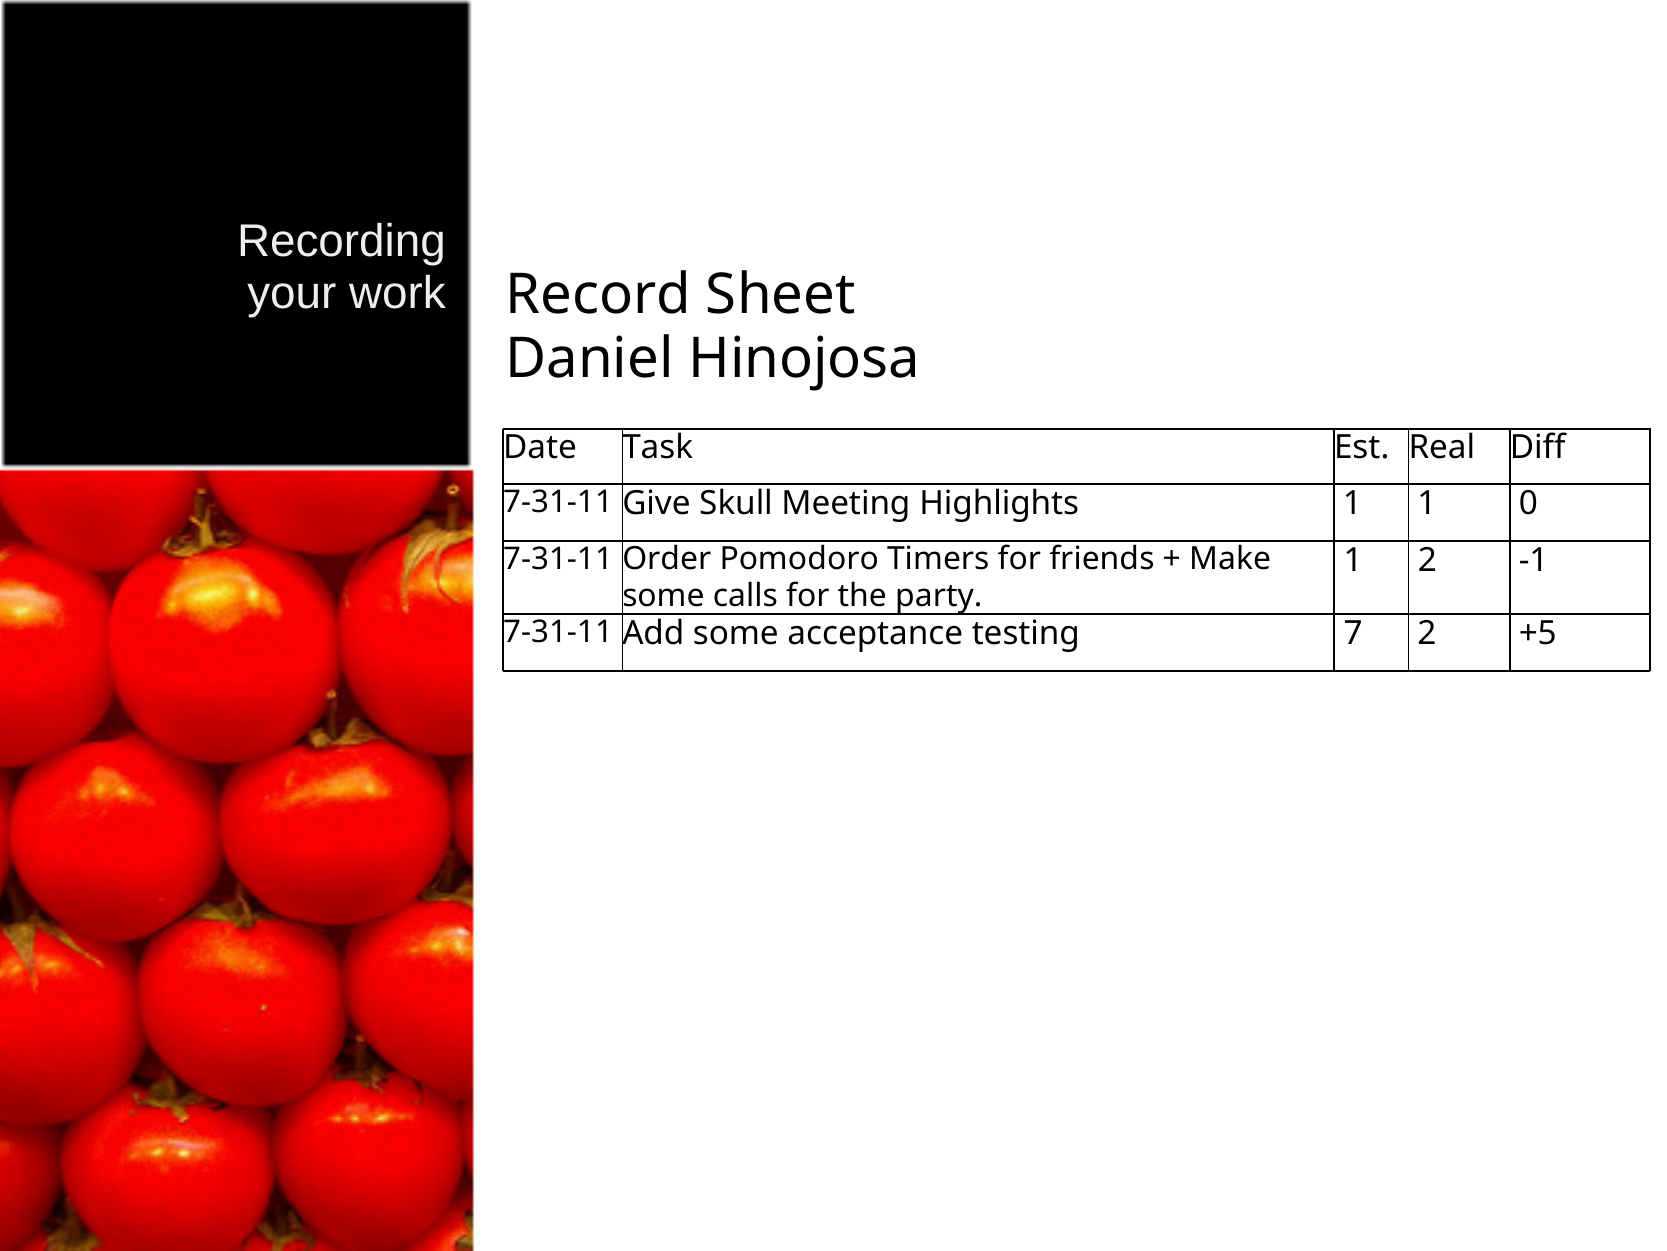

Recording
your work
Record Sheet
Daniel Hinojosa
Date
Task
Est.
Real
Diff
7-31-11
Give Skull Meeting Highlights
 1
 1
 0
7-31-11
Order Pomodoro Timers for friends + Make some calls for the party.
 1
 2
 -1
7-31-11
Add some acceptance testing
 7
 2
 +5